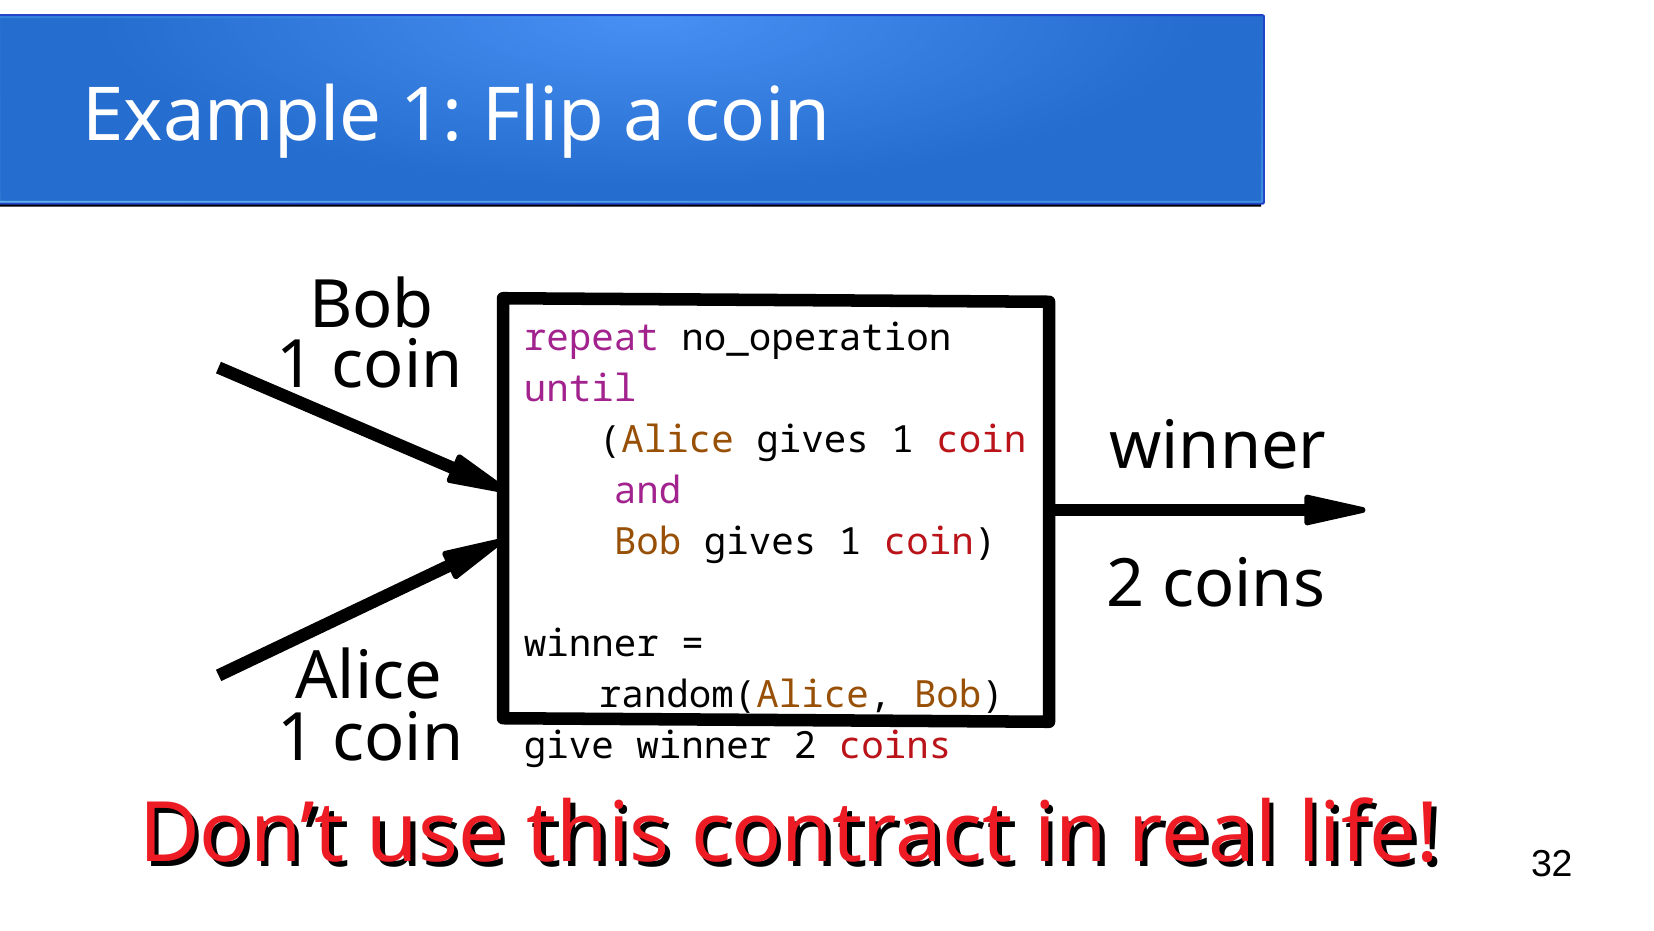

# Example 1: Flip a coin
Bob
repeat no_operation
until
	(Alice gives 1 coin
 and
 Bob gives 1 coin)
winner =
	random(Alice, Bob)
give winner 2 coins
1 coin
winner
2 coins
Alice
1 coin
Don’t use this contract in real life!